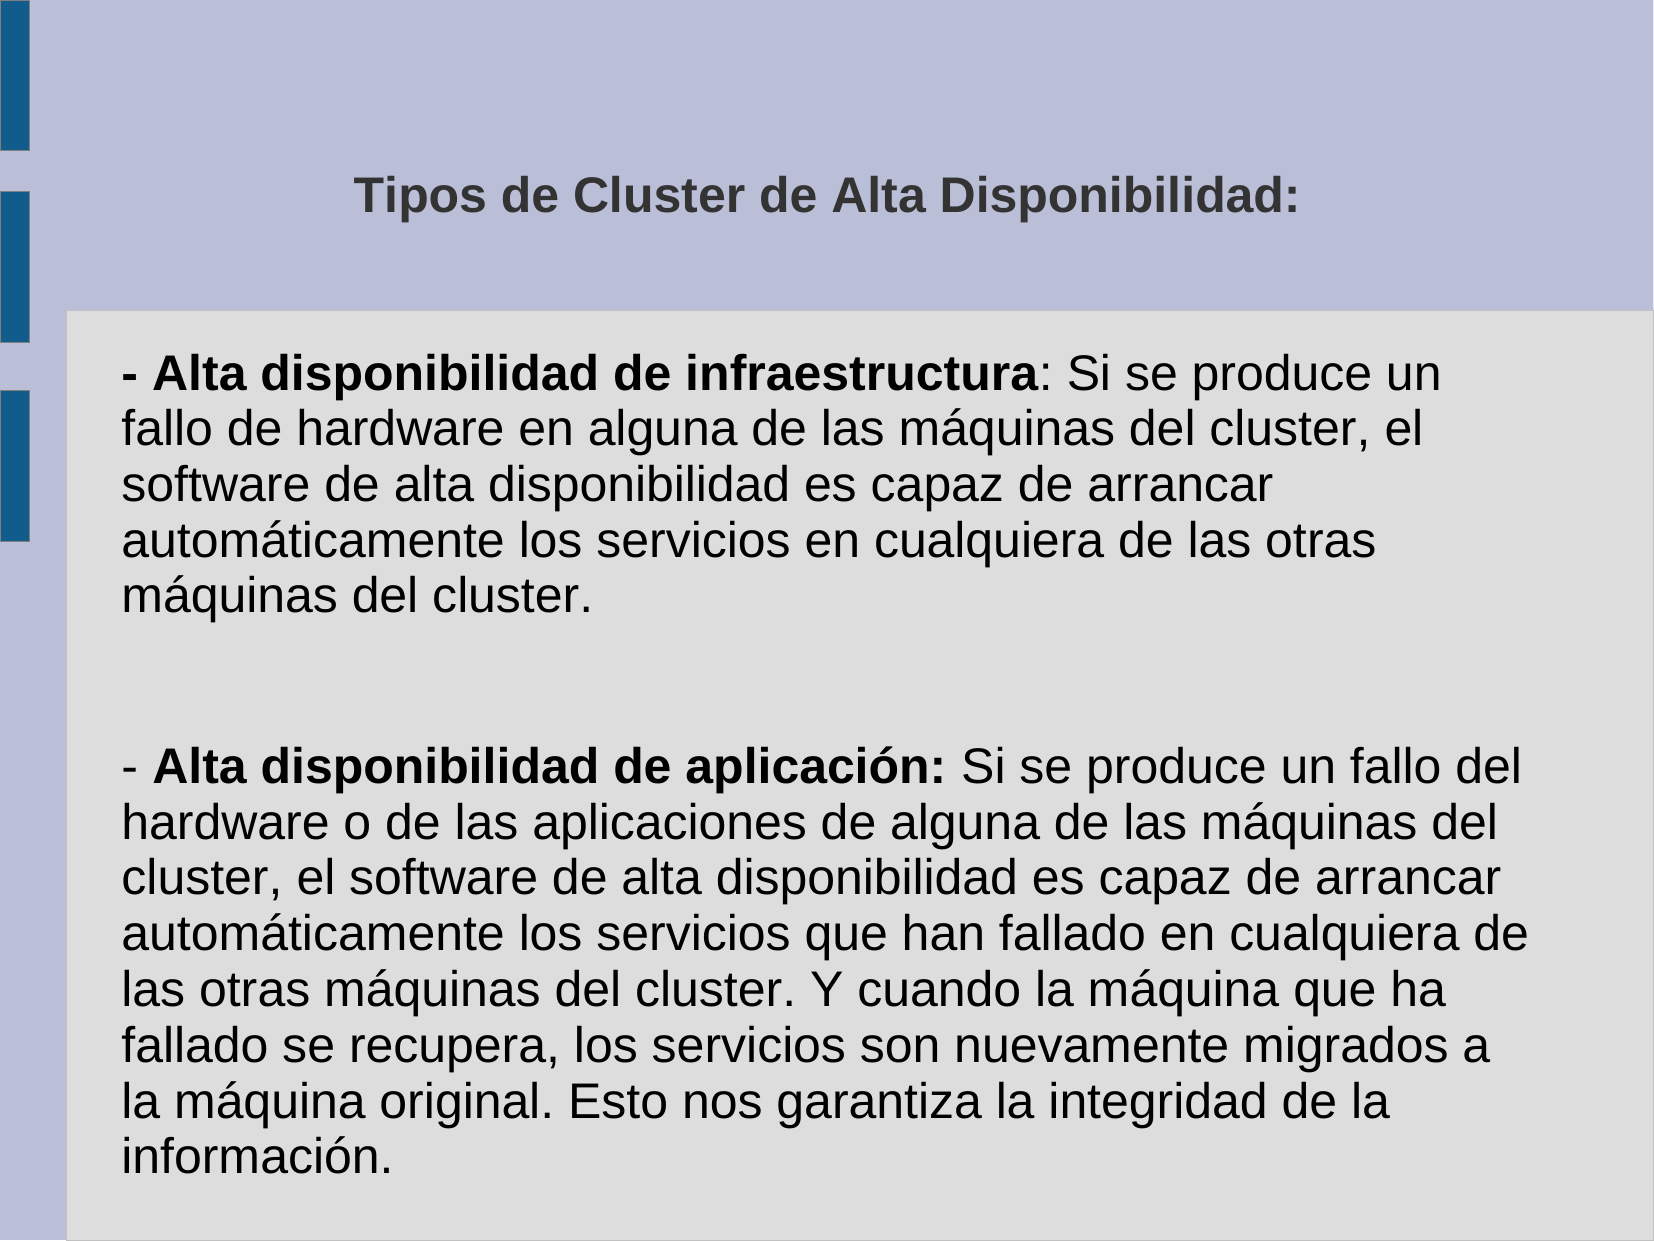

# Tipos de Cluster de Alta Disponibilidad:
- Alta disponibilidad de infraestructura: Si se produce un fallo de hardware en alguna de las máquinas del cluster, el software de alta disponibilidad es capaz de arrancar automáticamente los servicios en cualquiera de las otras máquinas del cluster.
- Alta disponibilidad de aplicación: Si se produce un fallo del hardware o de las aplicaciones de alguna de las máquinas del cluster, el software de alta disponibilidad es capaz de arrancar automáticamente los servicios que han fallado en cualquiera de las otras máquinas del cluster. Y cuando la máquina que ha fallado se recupera, los servicios son nuevamente migrados a la máquina original. Esto nos garantiza la integridad de la información.